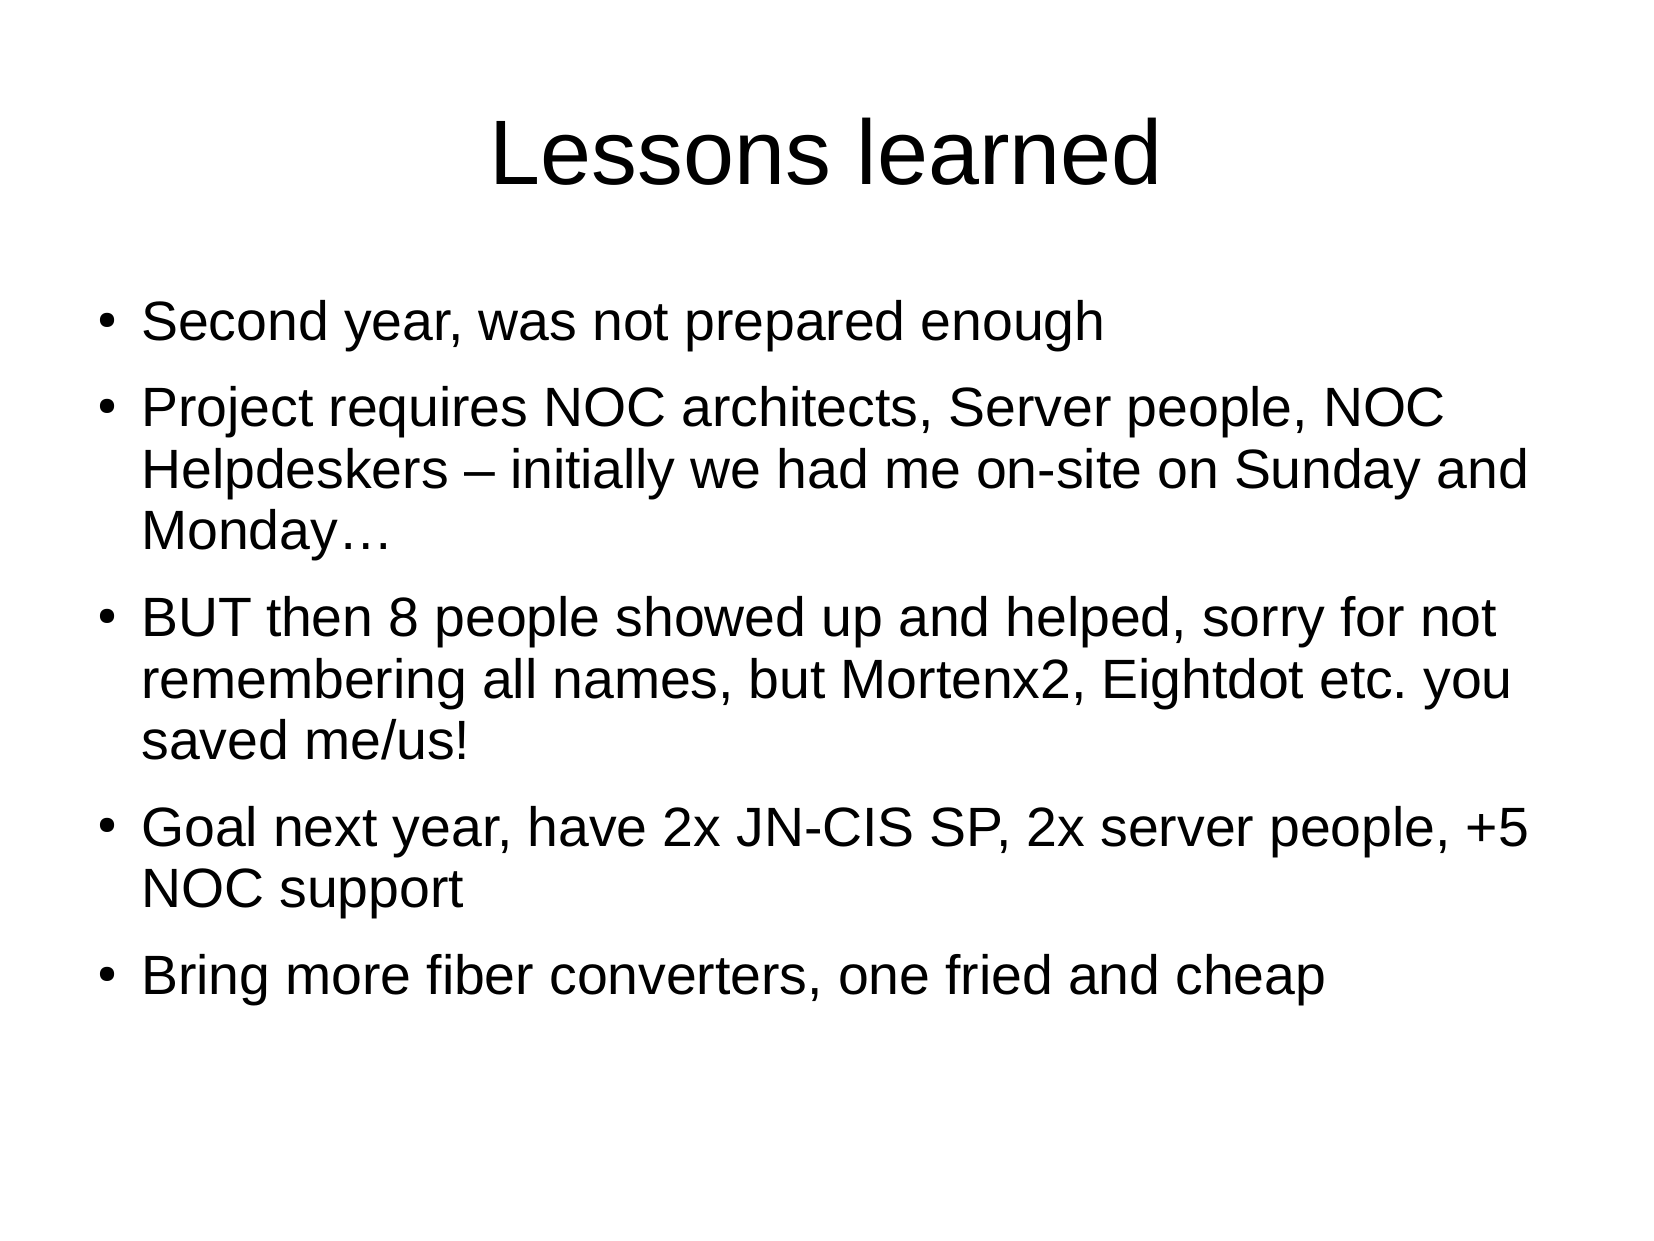

# Lessons learned
Second year, was not prepared enough
Project requires NOC architects, Server people, NOC Helpdeskers – initially we had me on-site on Sunday and Monday…
BUT then 8 people showed up and helped, sorry for not remembering all names, but Mortenx2, Eightdot etc. you saved me/us!
Goal next year, have 2x JN-CIS SP, 2x server people, +5 NOC support
Bring more fiber converters, one fried and cheap